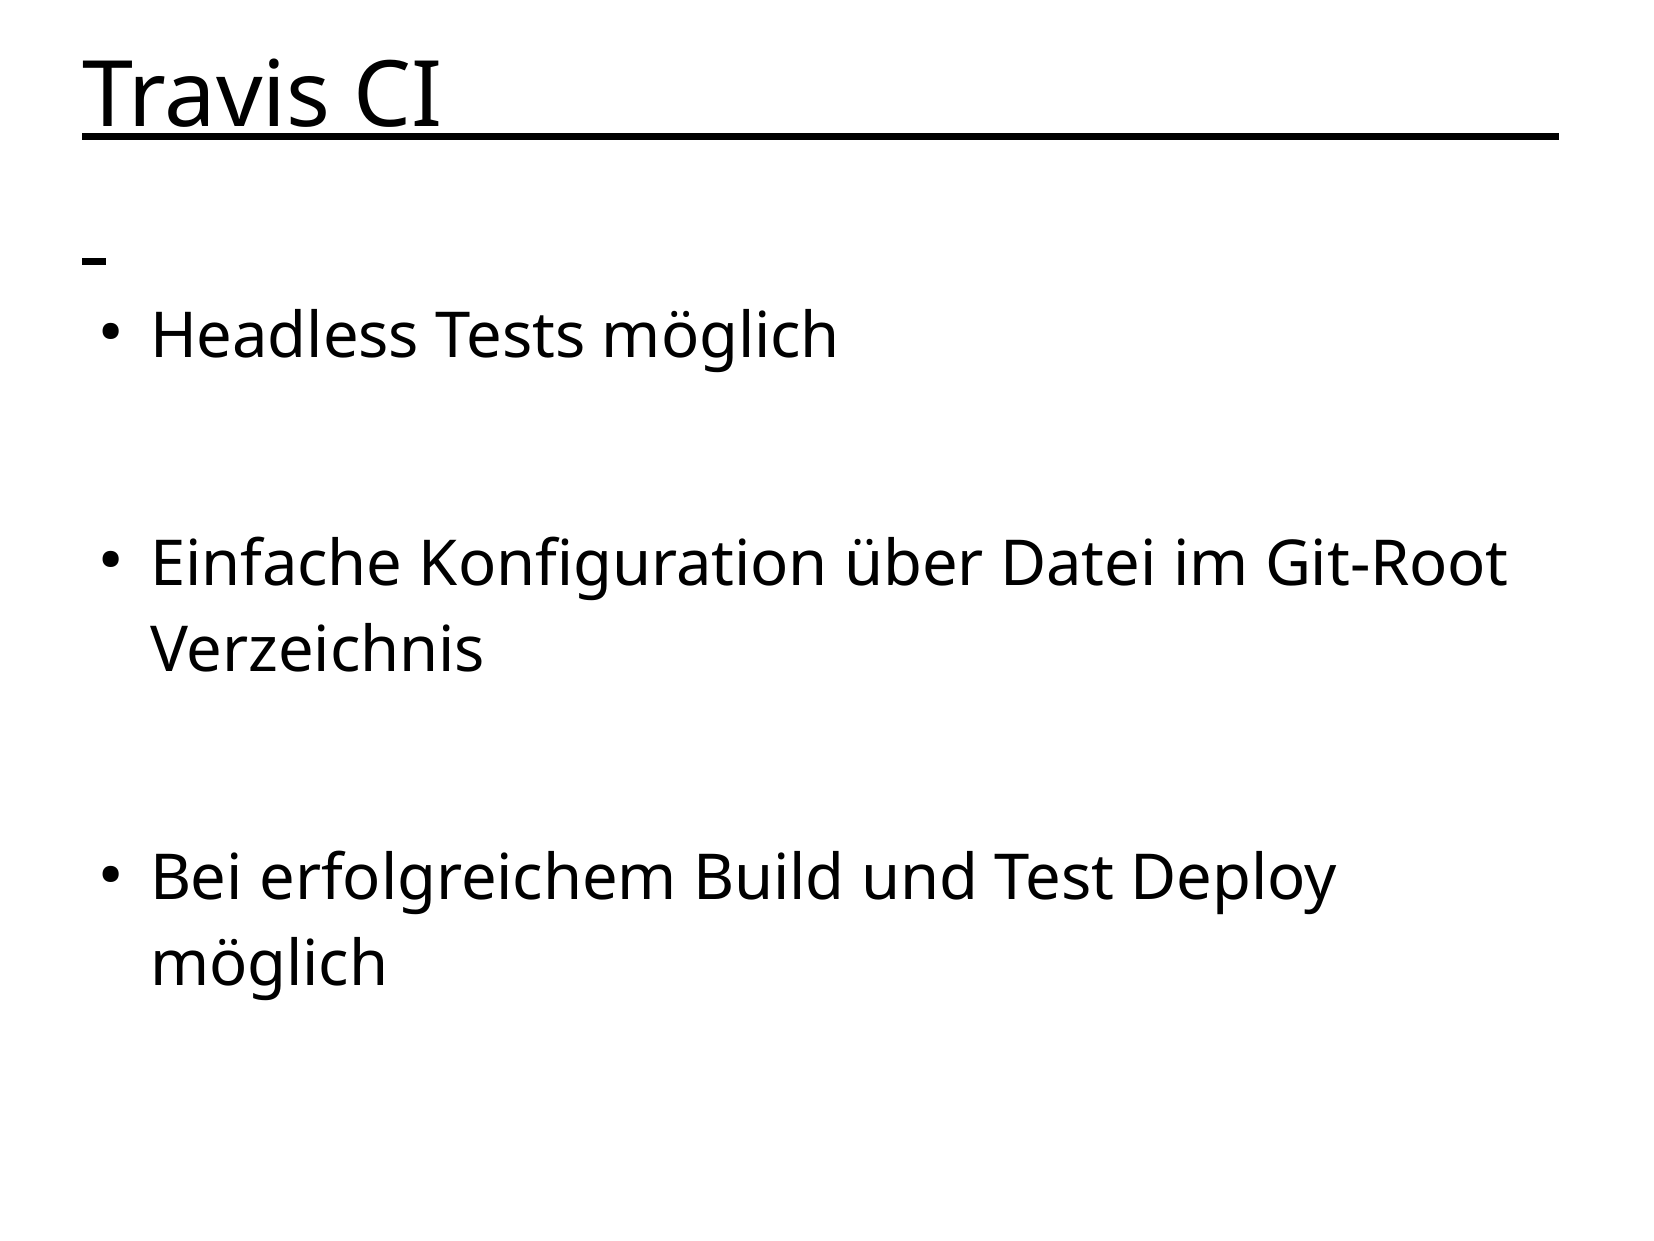

Travis CI
# Headless Tests möglich
Einfache Konfiguration über Datei im Git-Root Verzeichnis
Bei erfolgreichem Build und Test Deploy möglich